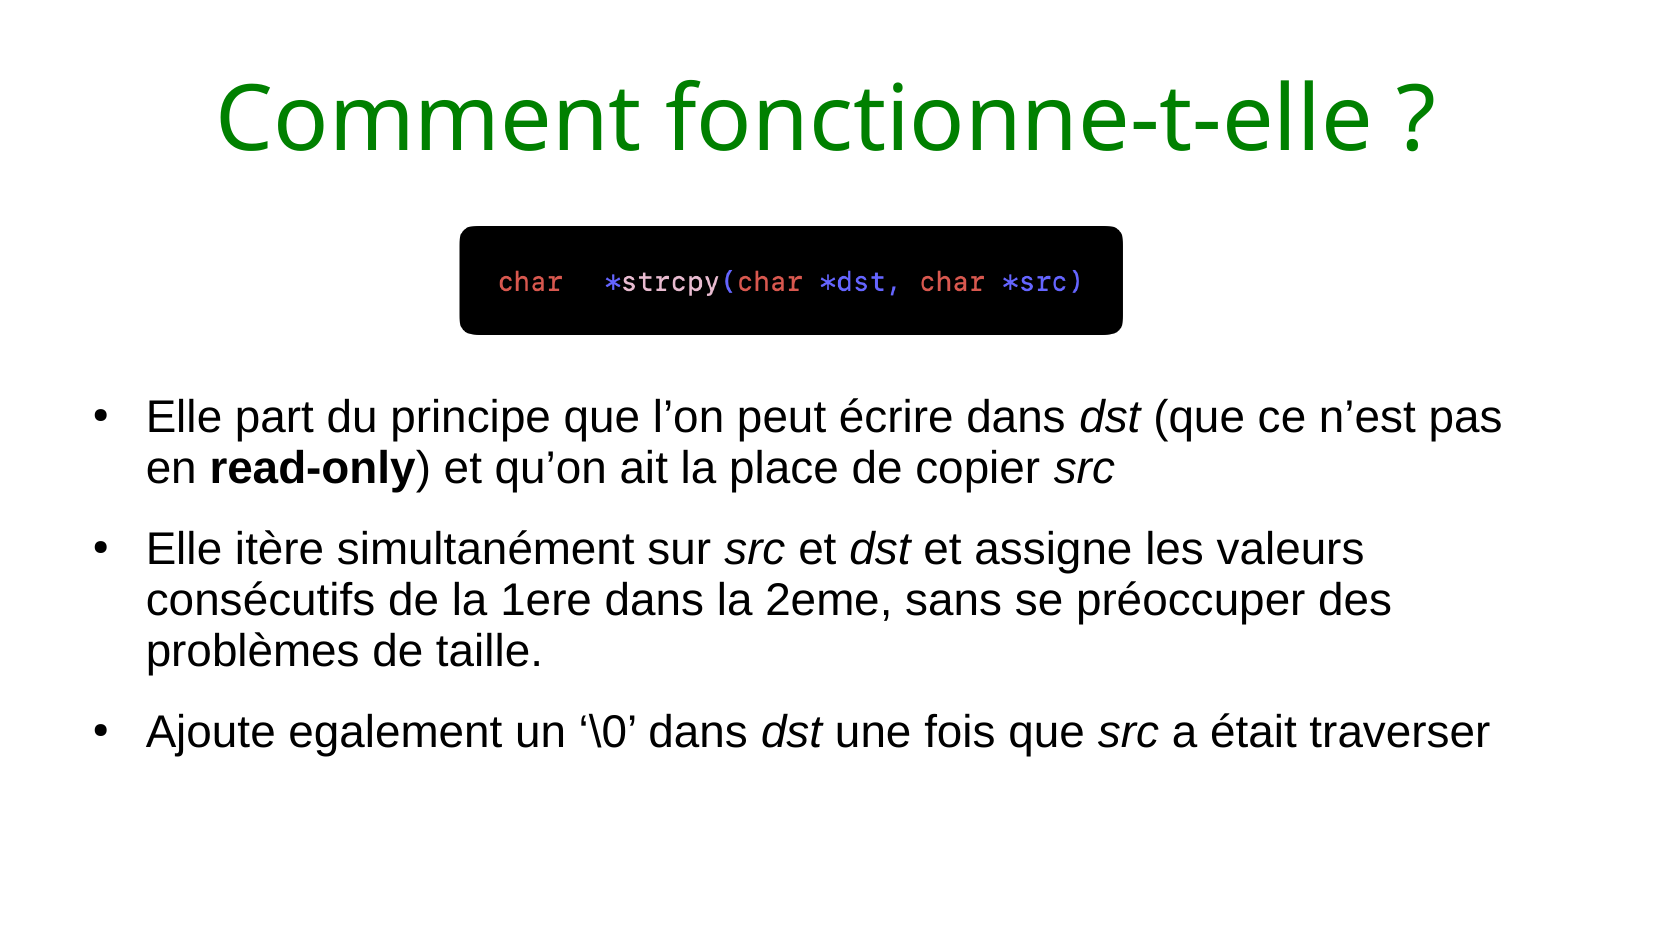

# Comment fonctionne-t-elle ?
Elle part du principe que l’on peut écrire dans dst (que ce n’est pas en read-only) et qu’on ait la place de copier src
Elle itère simultanément sur src et dst et assigne les valeurs consécutifs de la 1ere dans la 2eme, sans se préoccuper des problèmes de taille.
Ajoute egalement un ‘\0’ dans dst une fois que src a était traverser